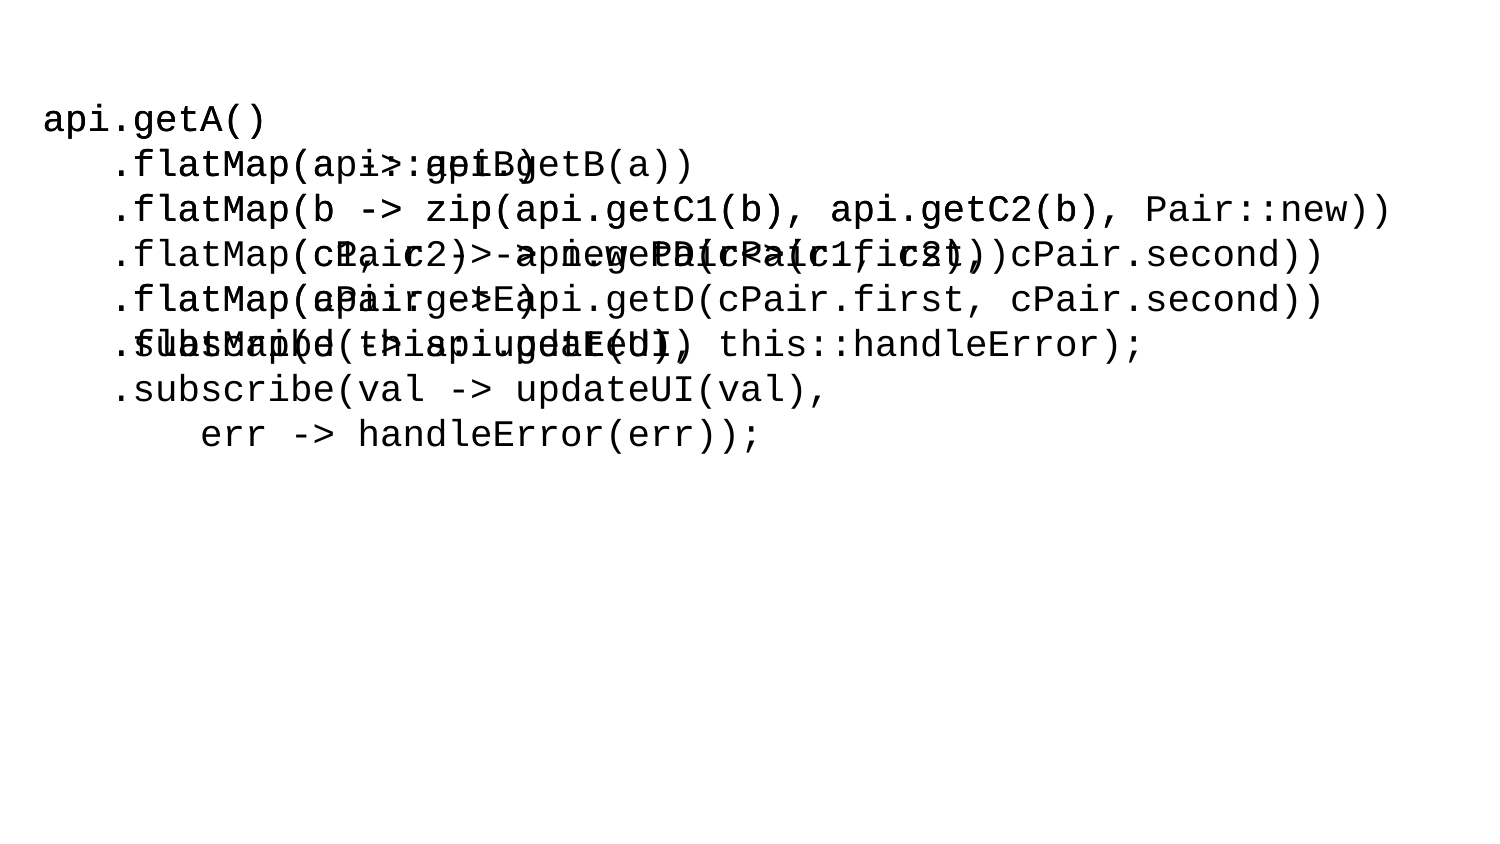

api.getA()
 .flatMap(a -> api.getB(a))
 .flatMap(b -> zip(api.getC1(b), api.getC2(b),
 (c1, c2) -> new Pair<>(c1, c2)))
 .flatMap(cPair -> api.getD(cPair.first, cPair.second))
 .flatMap(d -> api.getE(d))
 .subscribe(val -> updateUI(val),
 err -> handleError(err));
api.getA()
 .flatMap(api::getB)
 .flatMap(b -> zip(api.getC1(b), api.getC2(b), Pair::new))
 .flatMap(cPair -> api.getD(cPair.first, cPair.second))
 .flatMap(api::getE)
 .subscribe(this::updateUI, this::handleError);